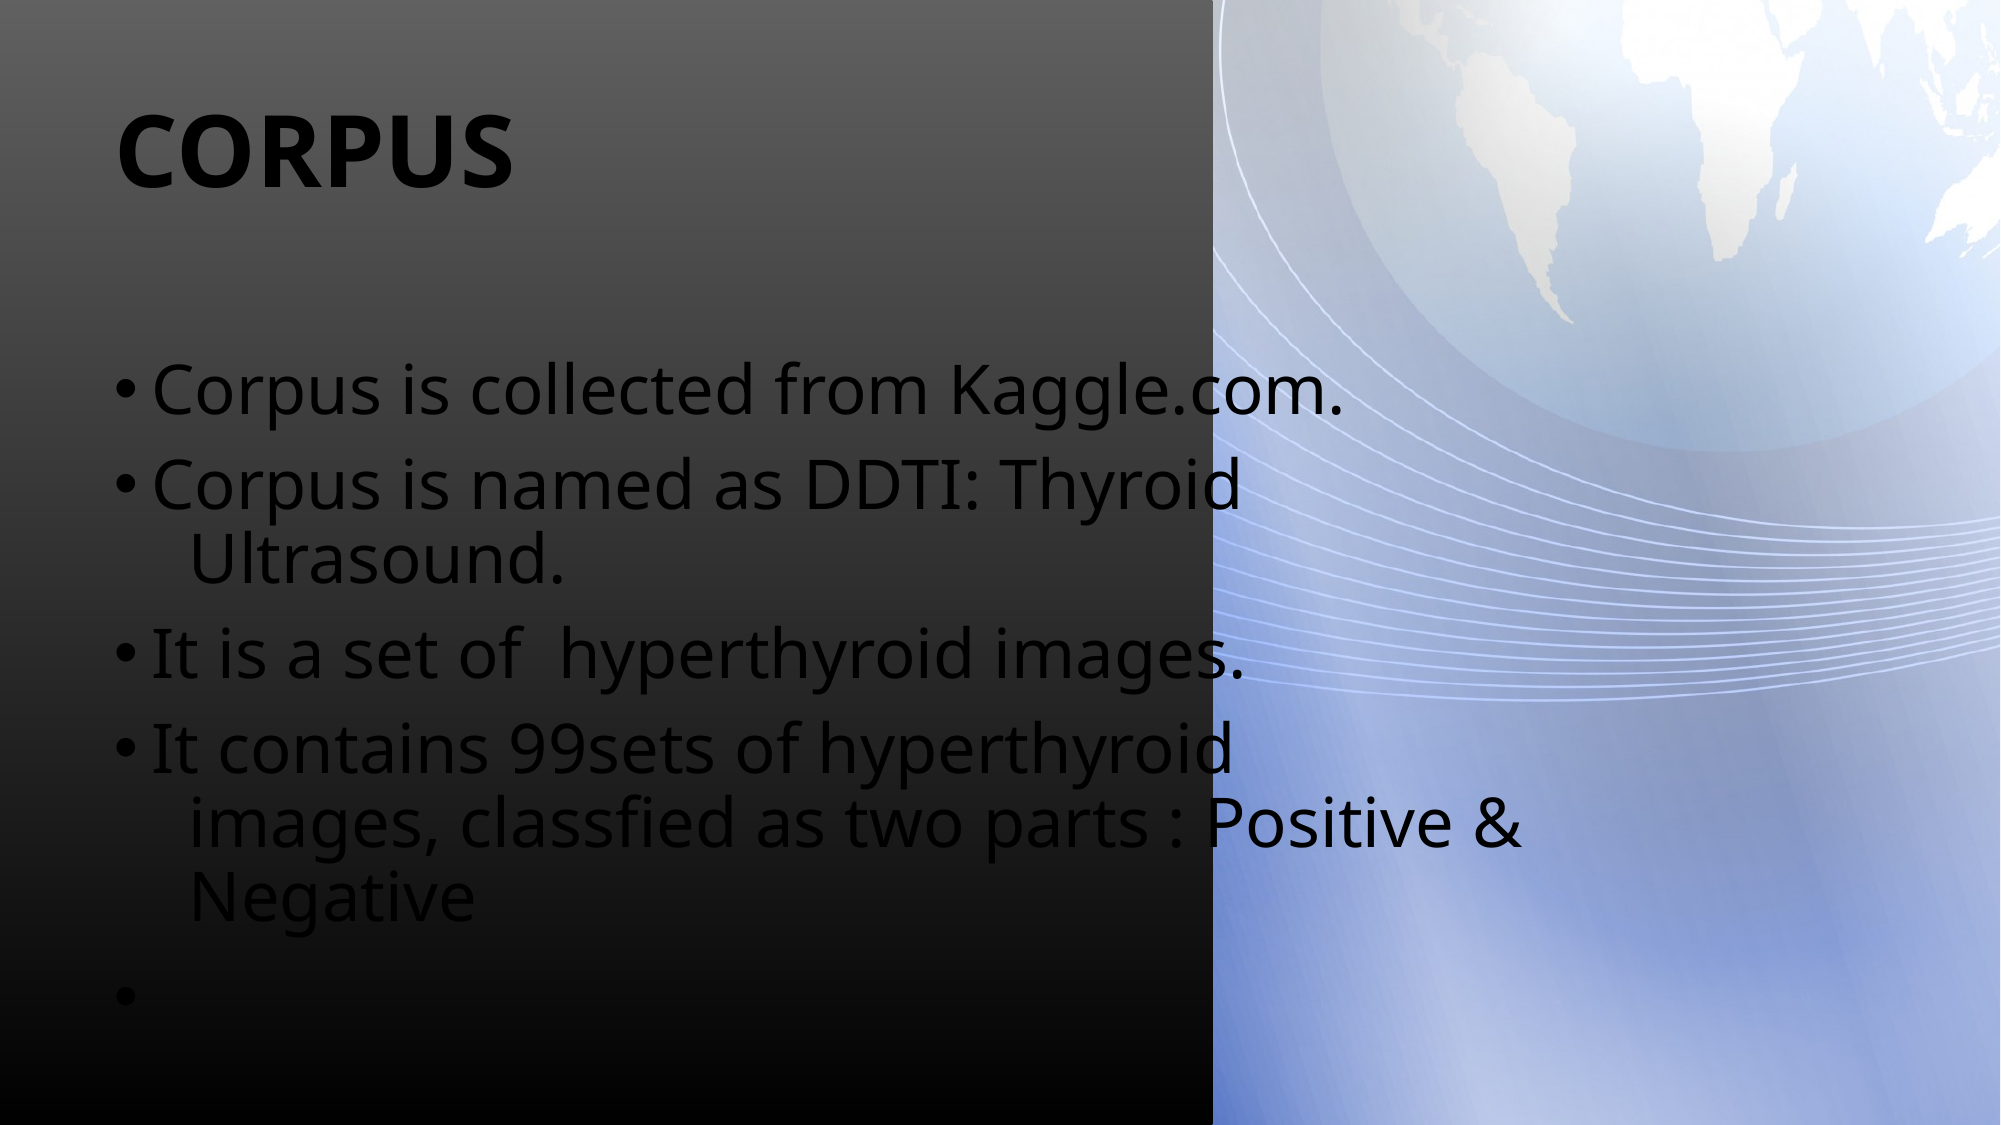

# CORPUS
Corpus is collected from Kaggle.com.
Corpus is named as DDTI: Thyroid Ultrasound.
It is a set of  hyperthyroid images.
It contains 99sets of hyperthyroid images, classfied as two parts : Positive & Negative